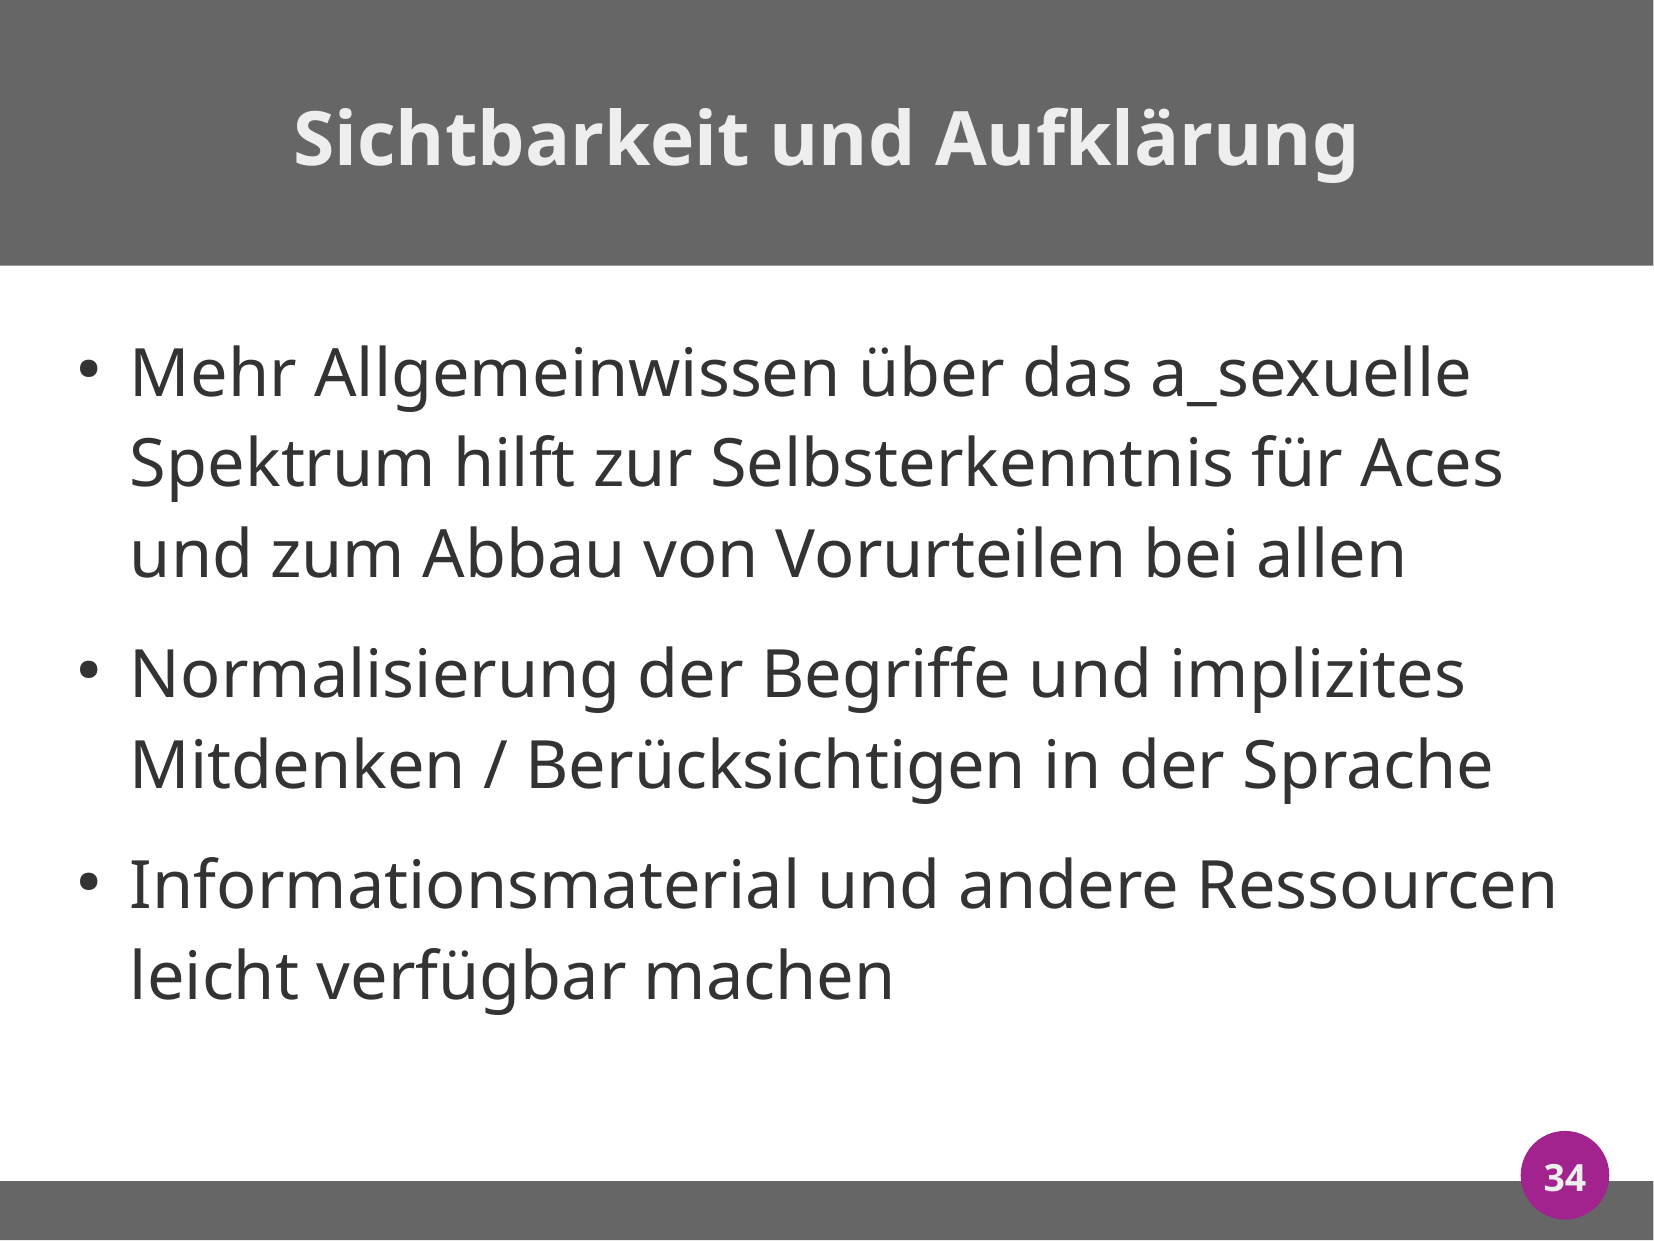

# Sichtbarkeit und Aufklärung
Mehr Allgemeinwissen über das a_sexuelle Spektrum hilft zur Selbsterkenntnis für Aces und zum Abbau von Vorurteilen bei allen
Normalisierung der Begriffe und implizites Mitdenken / Berücksichtigen in der Sprache
Informationsmaterial und andere Ressourcen leicht verfügbar machen
34